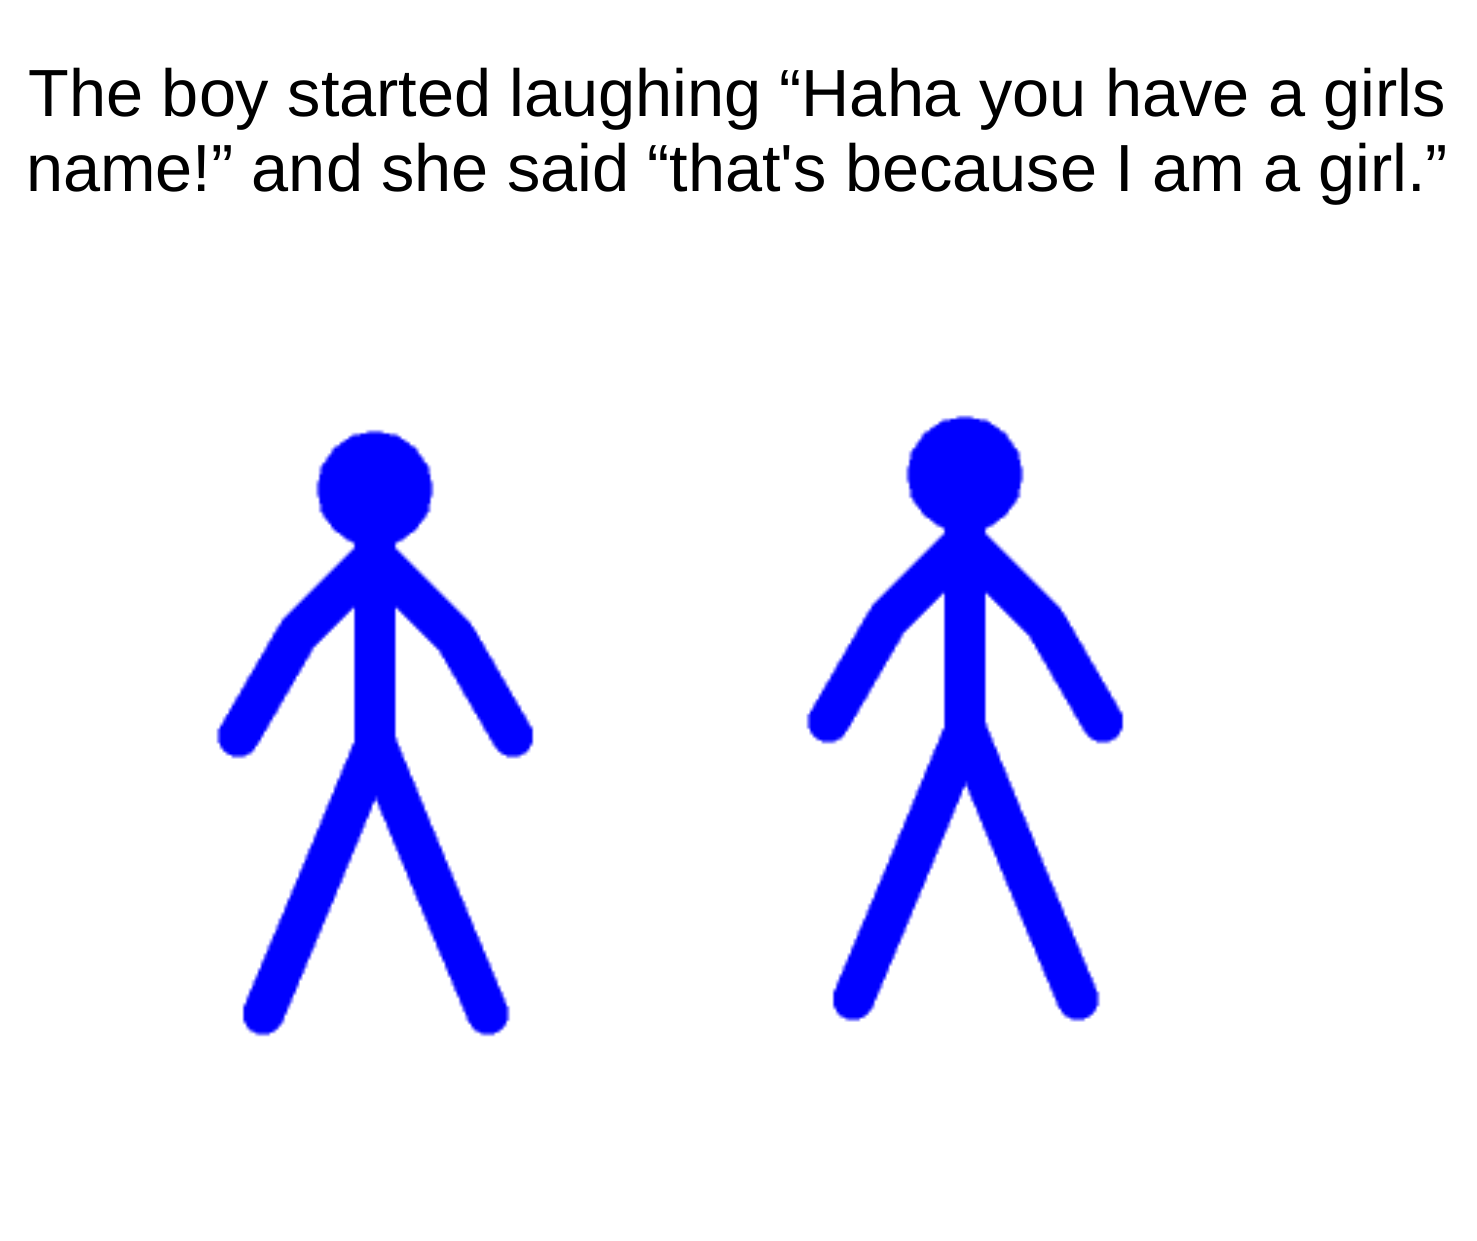

# The boy started laughing “Haha you have a girls name!” and she said “that's because I am a girl.”